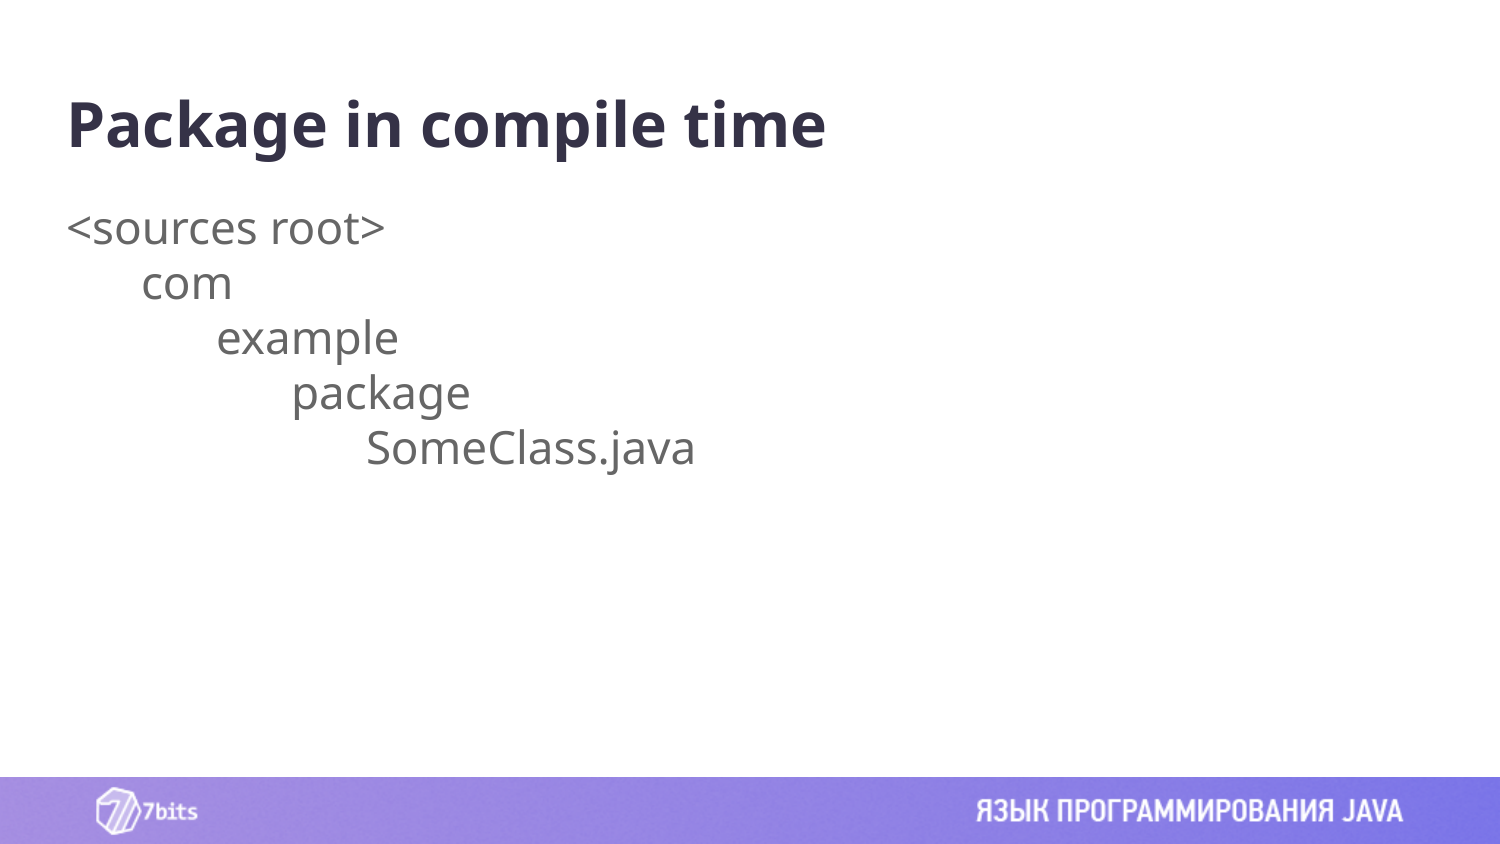

# Package in compile time
<sources root>
	com
		example
			package
				SomeClass.java